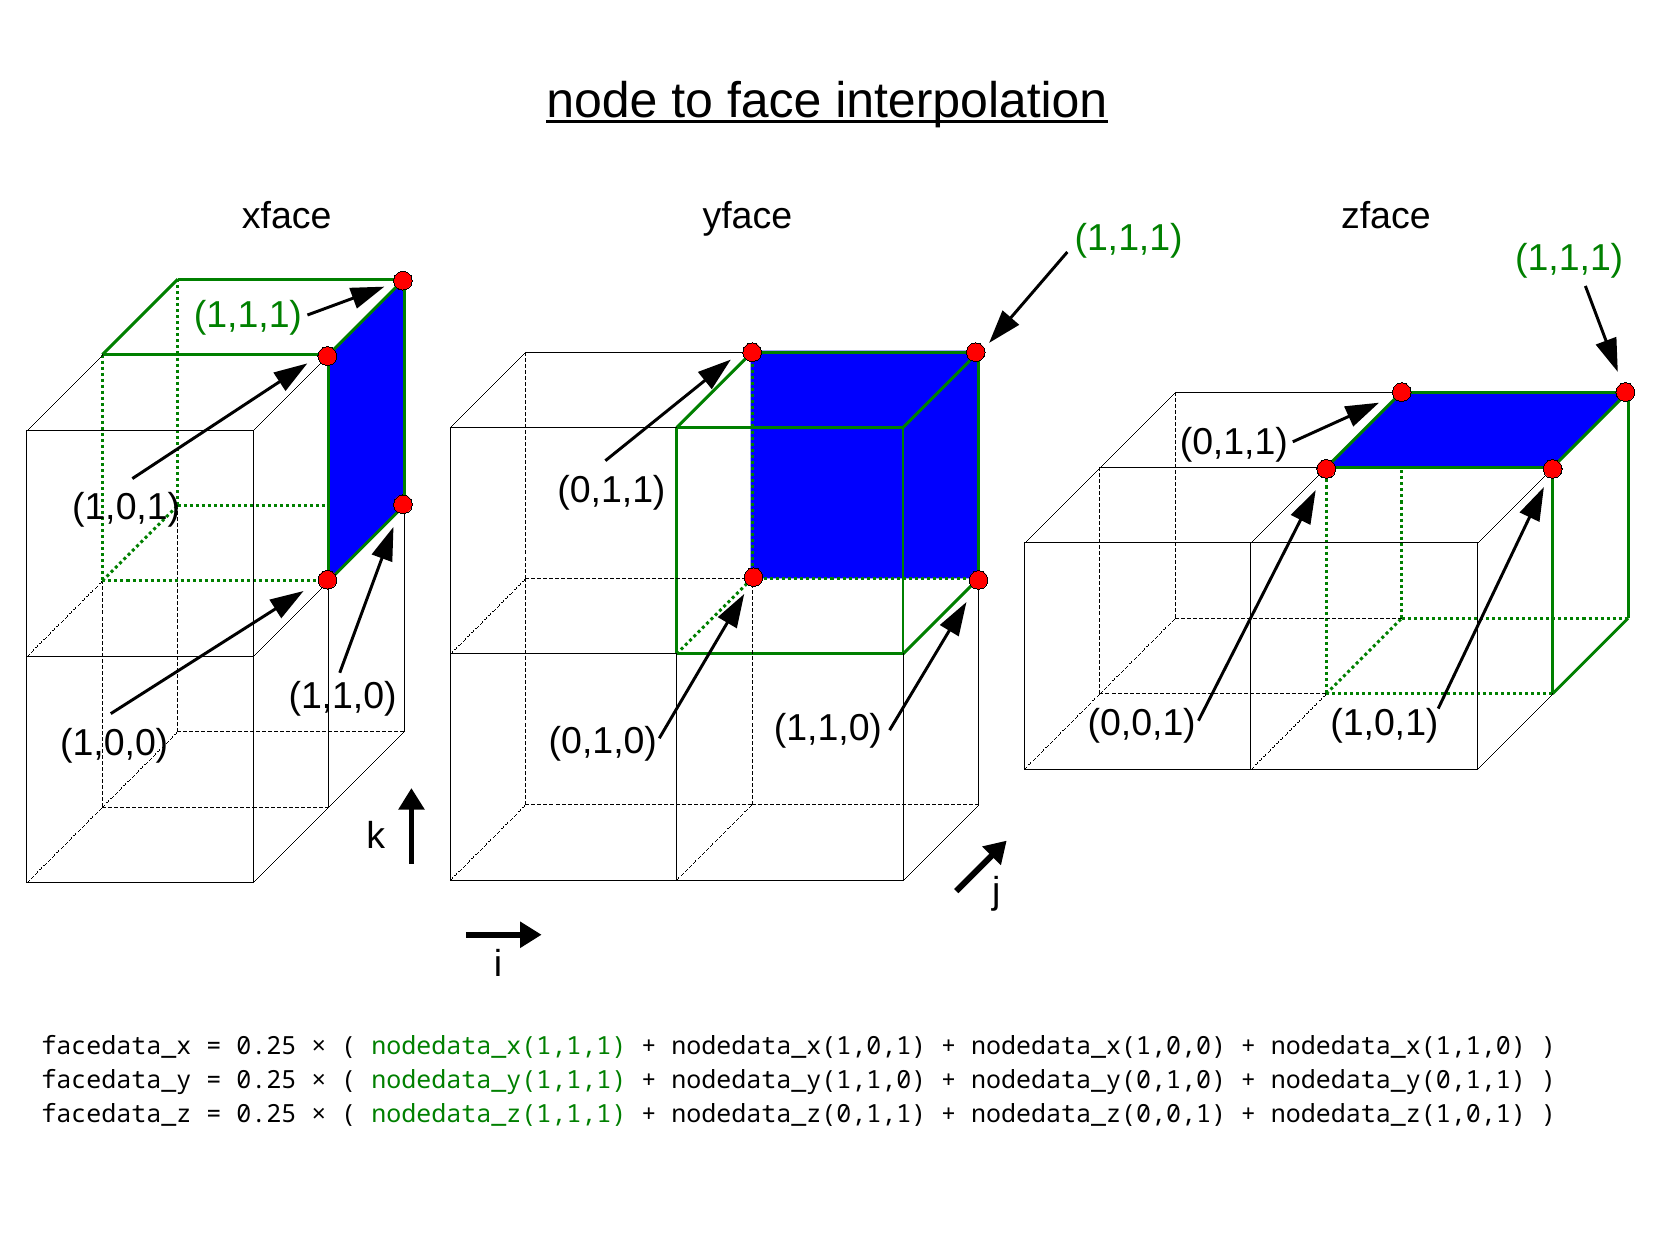

node to face interpolation
xface
yface
zface
(1,1,1)
(1,1,1)
(1,1,1)
(0,1,1)
(0,1,1)
(1,0,1)
(1,1,0)
(1,0,1)
(0,0,1)
(1,1,0)
(0,1,0)
(1,0,0)
k
j
i
facedata_x = 0.25 × ( nodedata_x(1,1,1) + nodedata_x(1,0,1) + nodedata_x(1,0,0) + nodedata_x(1,1,0) )
facedata_y = 0.25 × ( nodedata_y(1,1,1) + nodedata_y(1,1,0) + nodedata_y(0,1,0) + nodedata_y(0,1,1) )
facedata_z = 0.25 × ( nodedata_z(1,1,1) + nodedata_z(0,1,1) + nodedata_z(0,0,1) + nodedata_z(1,0,1) )